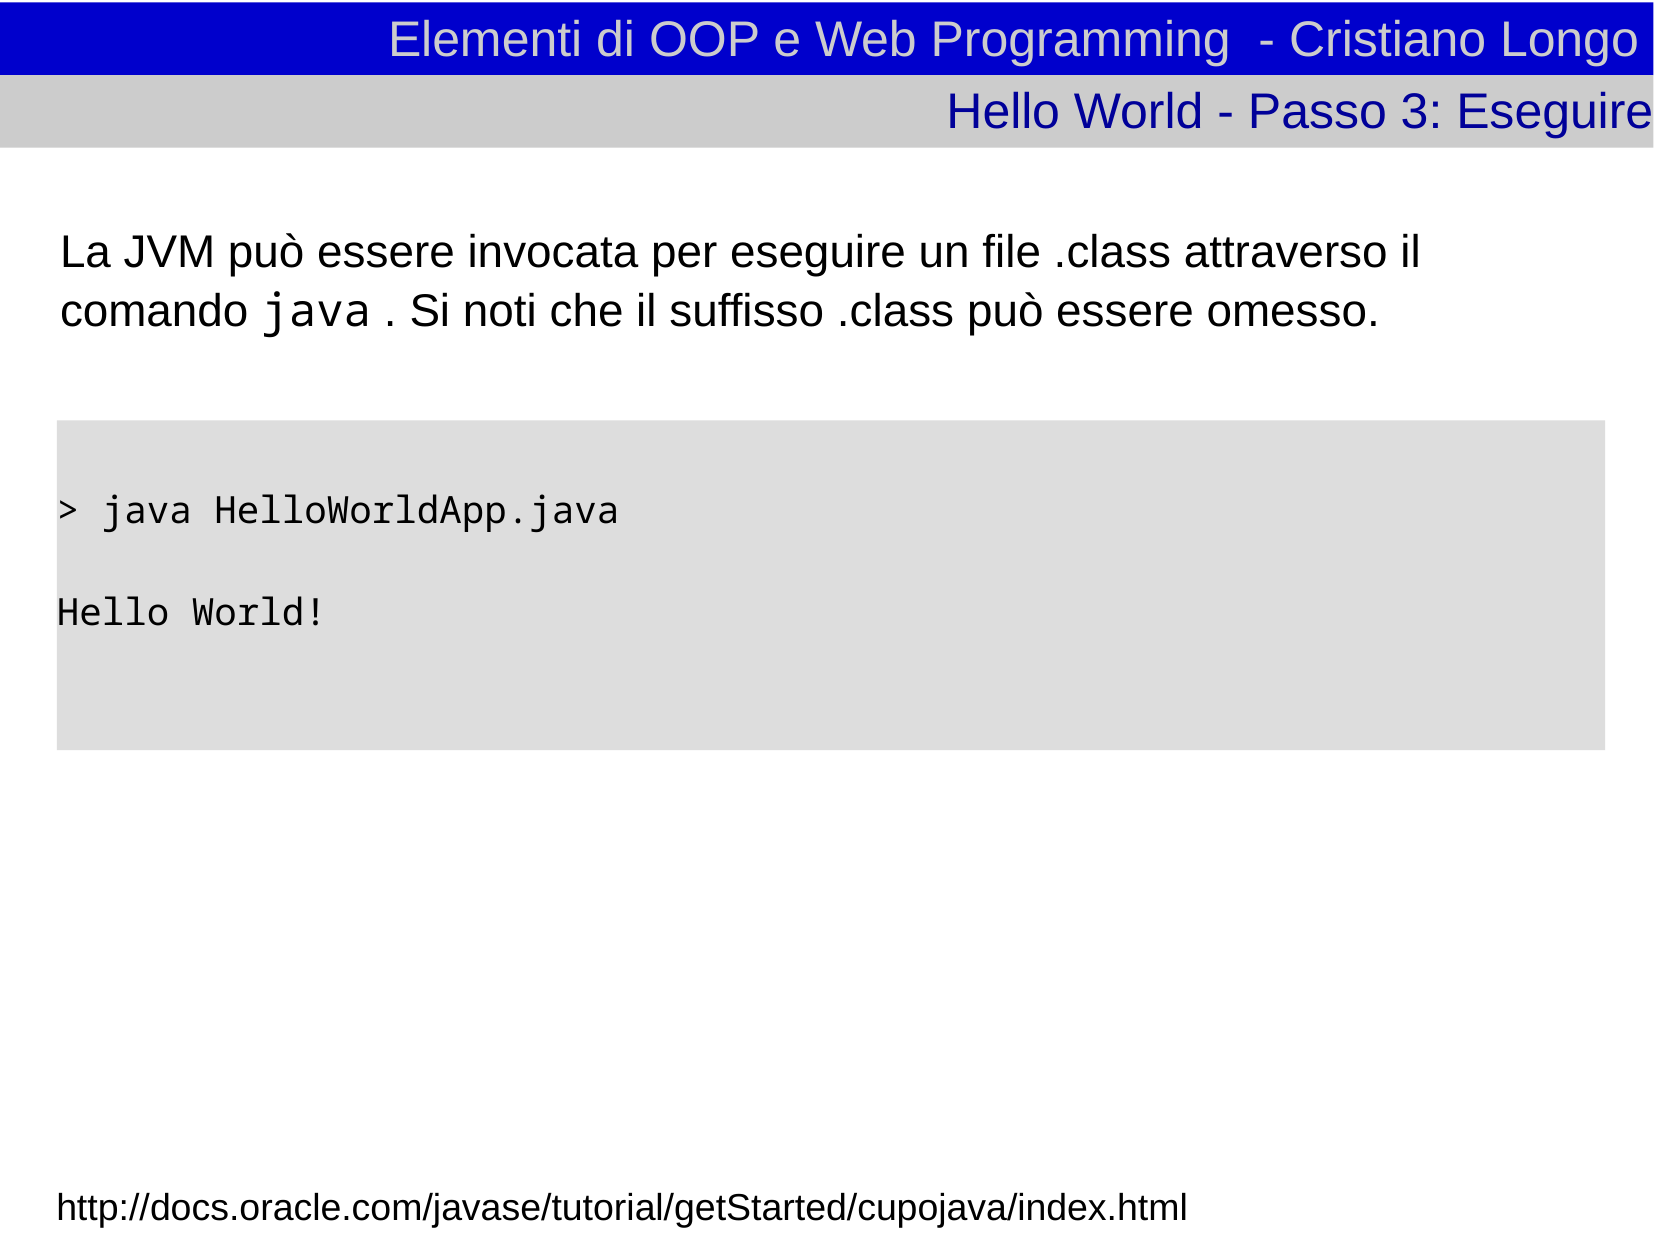

# Elementi di OOP e Web Programming - Cristiano Longo
Hello World - Passo 3: Eseguire
La JVM può essere invocata per eseguire un file .class attraverso il comando java . Si noti che il suffisso .class può essere omesso.
> java HelloWorldApp.java
Hello World!
http://docs.oracle.com/javase/tutorial/getStarted/cupojava/index.html